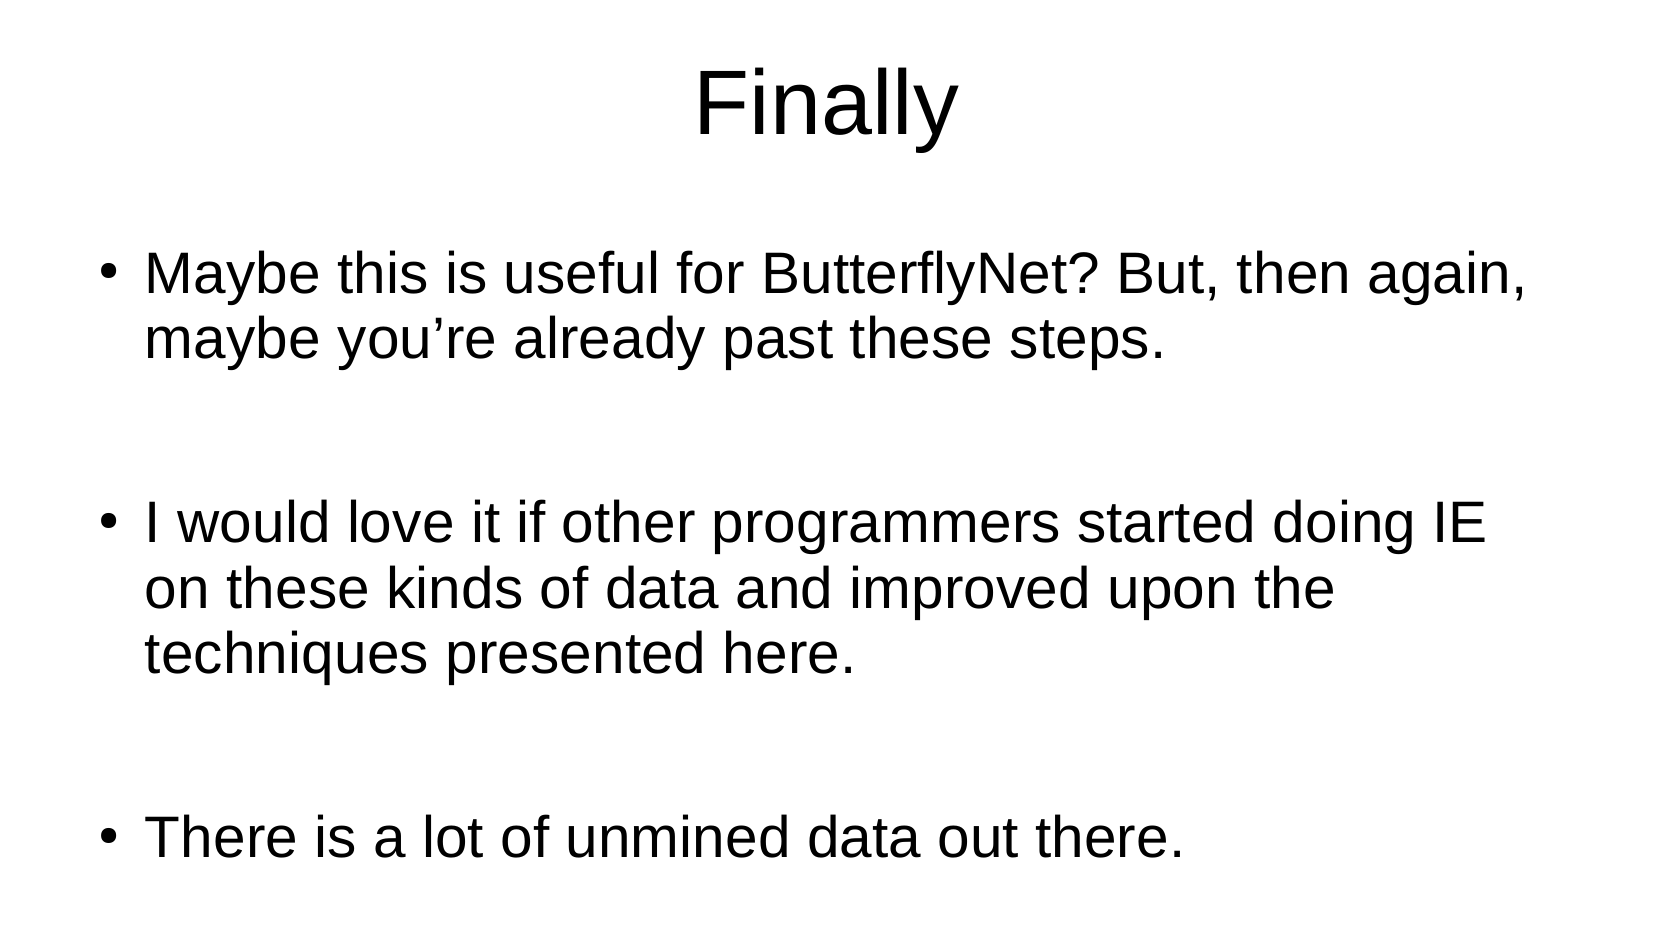

# Finally
Maybe this is useful for ButterflyNet? But, then again, maybe you’re already past these steps.
I would love it if other programmers started doing IE on these kinds of data and improved upon the techniques presented here.
There is a lot of unmined data out there.